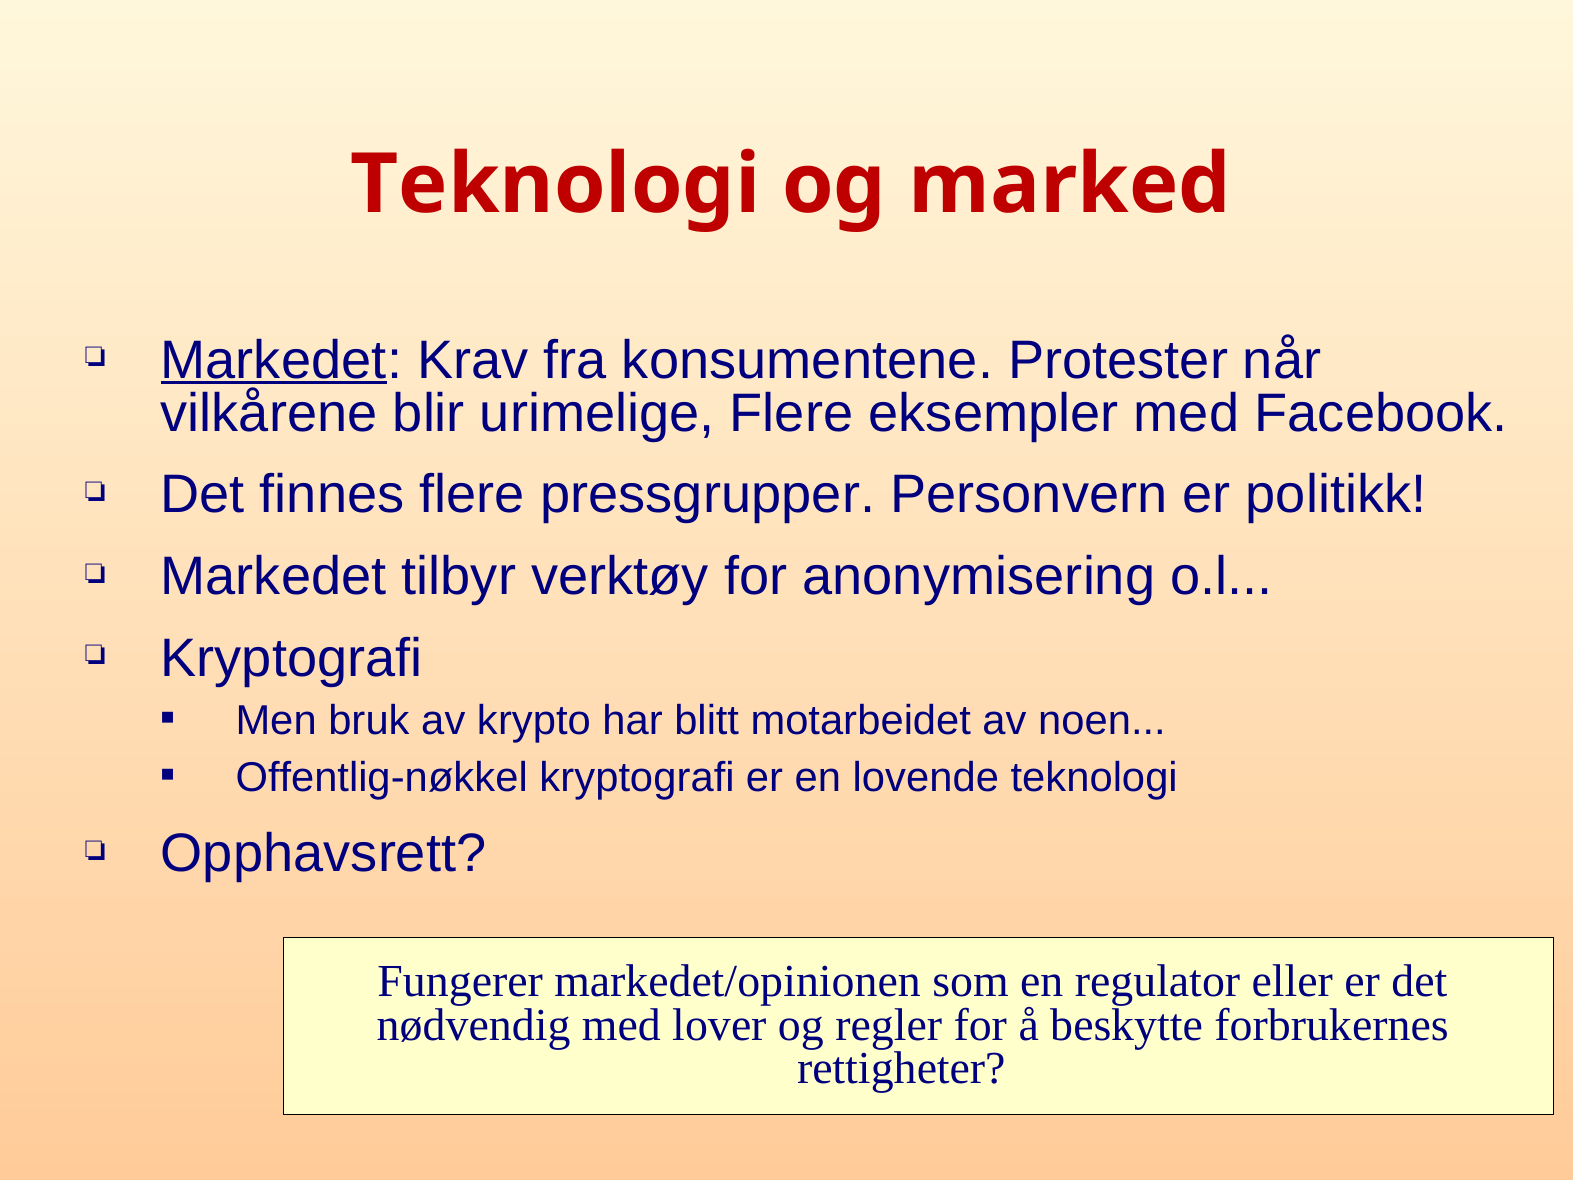

# Teknologi og marked
Markedet: Krav fra konsumentene. Protester når vilkårene blir urimelige, Flere eksempler med Facebook.
Det finnes flere pressgrupper. Personvern er politikk!
Markedet tilbyr verktøy for anonymisering o.l...
Kryptografi
Men bruk av krypto har blitt motarbeidet av noen...
Offentlig-nøkkel kryptografi er en lovende teknologi
Opphavsrett?
Fungerer markedet/opinionen som en regulator eller er det
nødvendig med lover og regler for å beskytte forbrukernes
rettigheter?